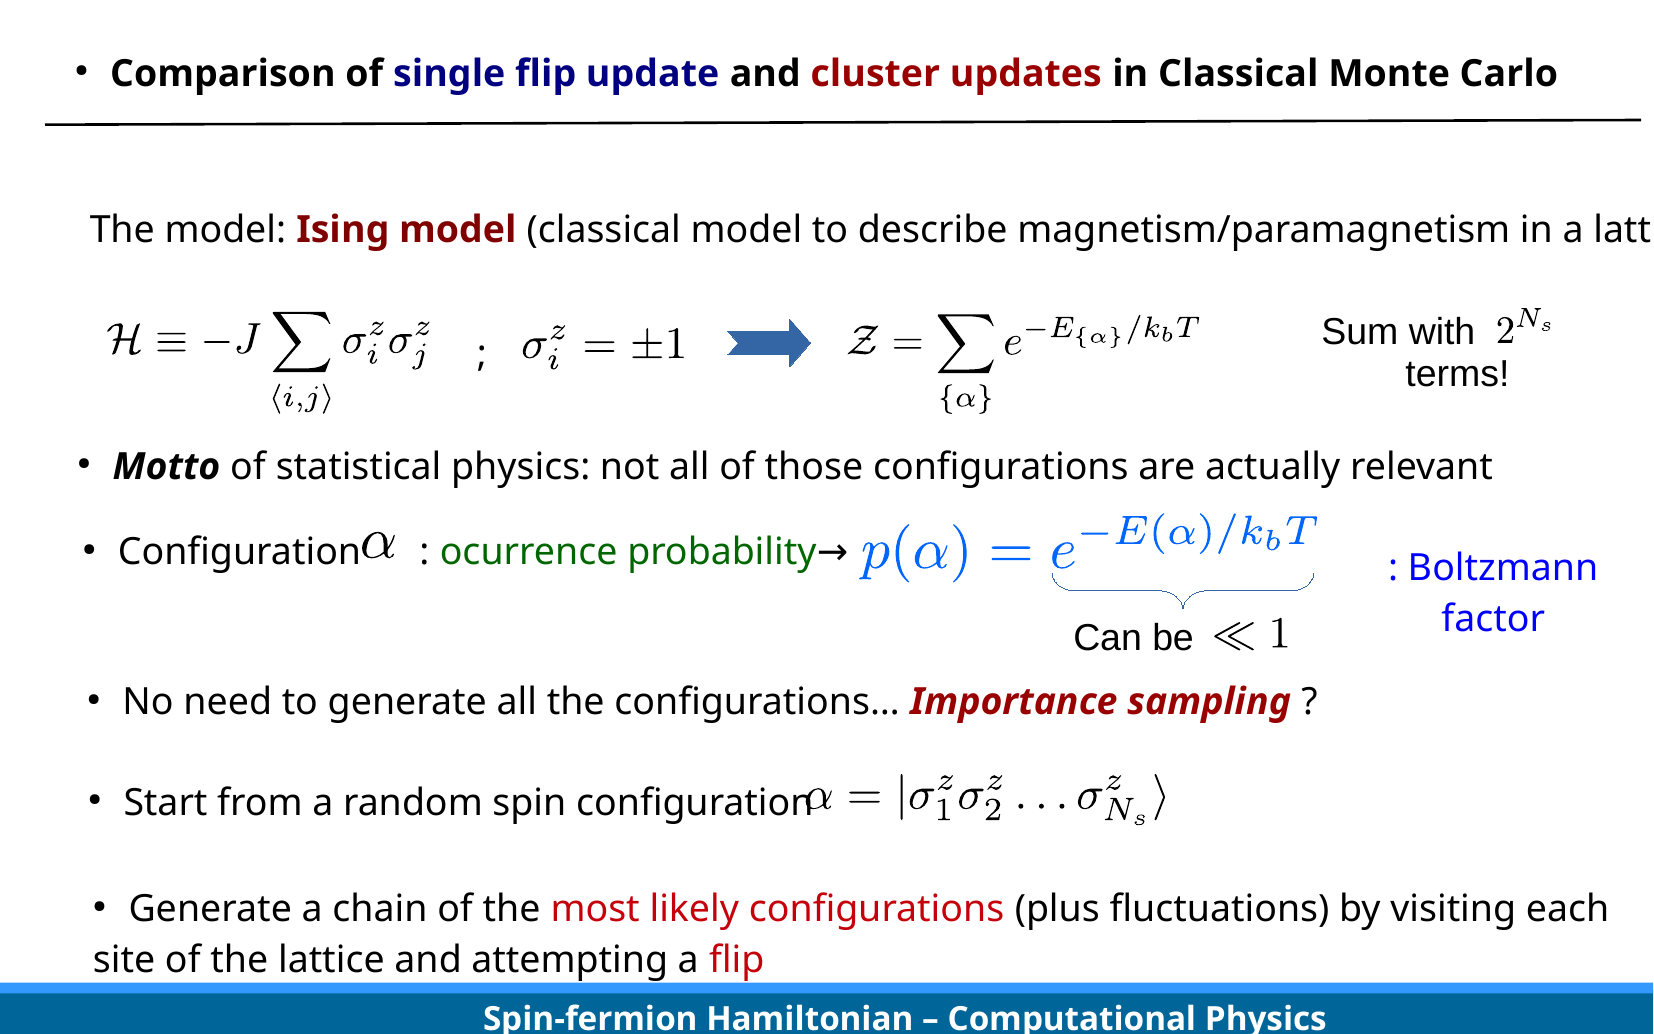

Comparison of single flip update and cluster updates in Classical Monte Carlo
The model: Ising model (classical model to describe magnetism/paramagnetism in a lattice)
Sum with
 terms!
;
Motto of statistical physics: not all of those configurations are actually relevant
Configuration : ocurrence probability→
: Boltzmann
factor
Can be
No need to generate all the configurations… Importance sampling ?
Start from a random spin configuration
Generate a chain of the most likely configurations (plus fluctuations) by visiting each
site of the lattice and attempting a flip
Projects – Computational Physics